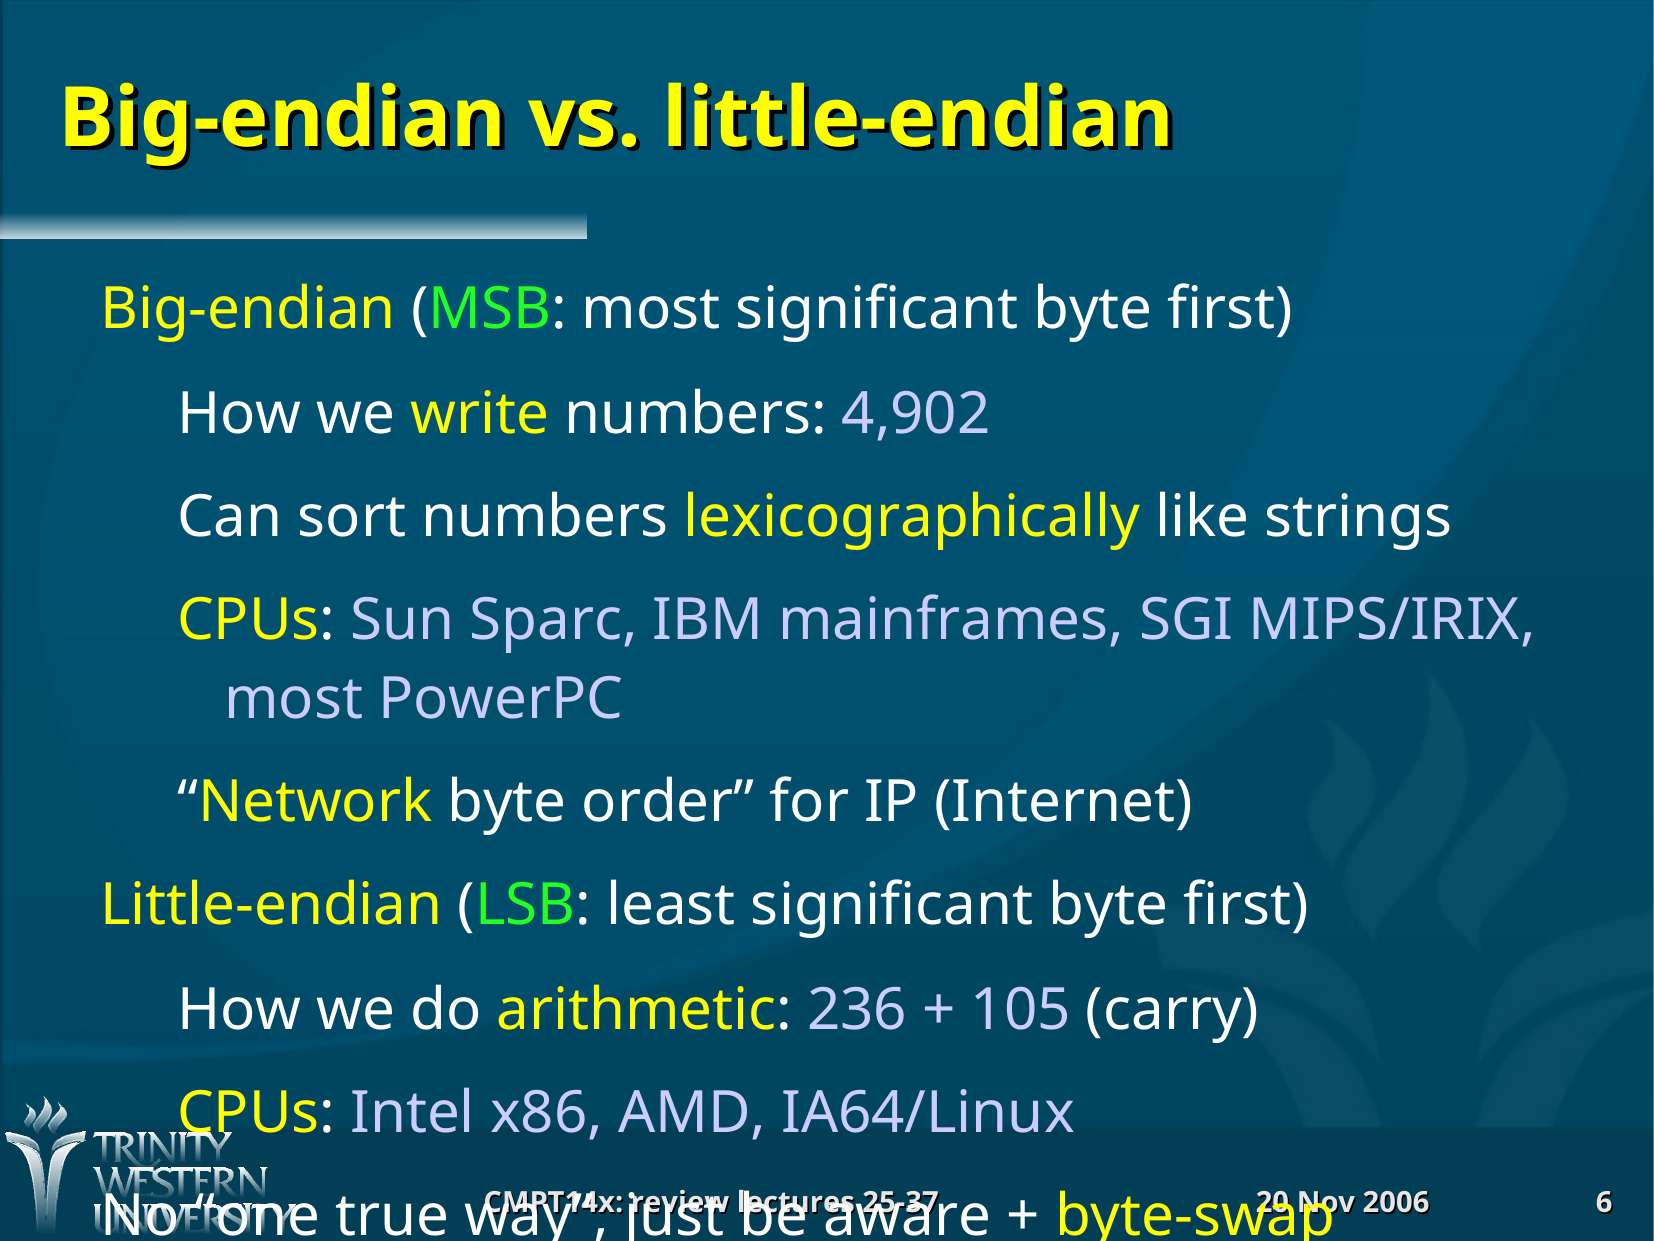

# Big-endian vs. little-endian
Big-endian (MSB: most significant byte first)
How we write numbers: 4,902
Can sort numbers lexicographically like strings
CPUs: Sun Sparc, IBM mainframes, SGI MIPS/IRIX, most PowerPC
“Network byte order” for IP (Internet)
Little-endian (LSB: least significant byte first)
How we do arithmetic: 236 + 105 (carry)
CPUs: Intel x86, AMD, IA64/Linux
No “one true way”, just be aware + byte-swap
CMPT14x: review lectures 25-37
20 Nov 2006
6